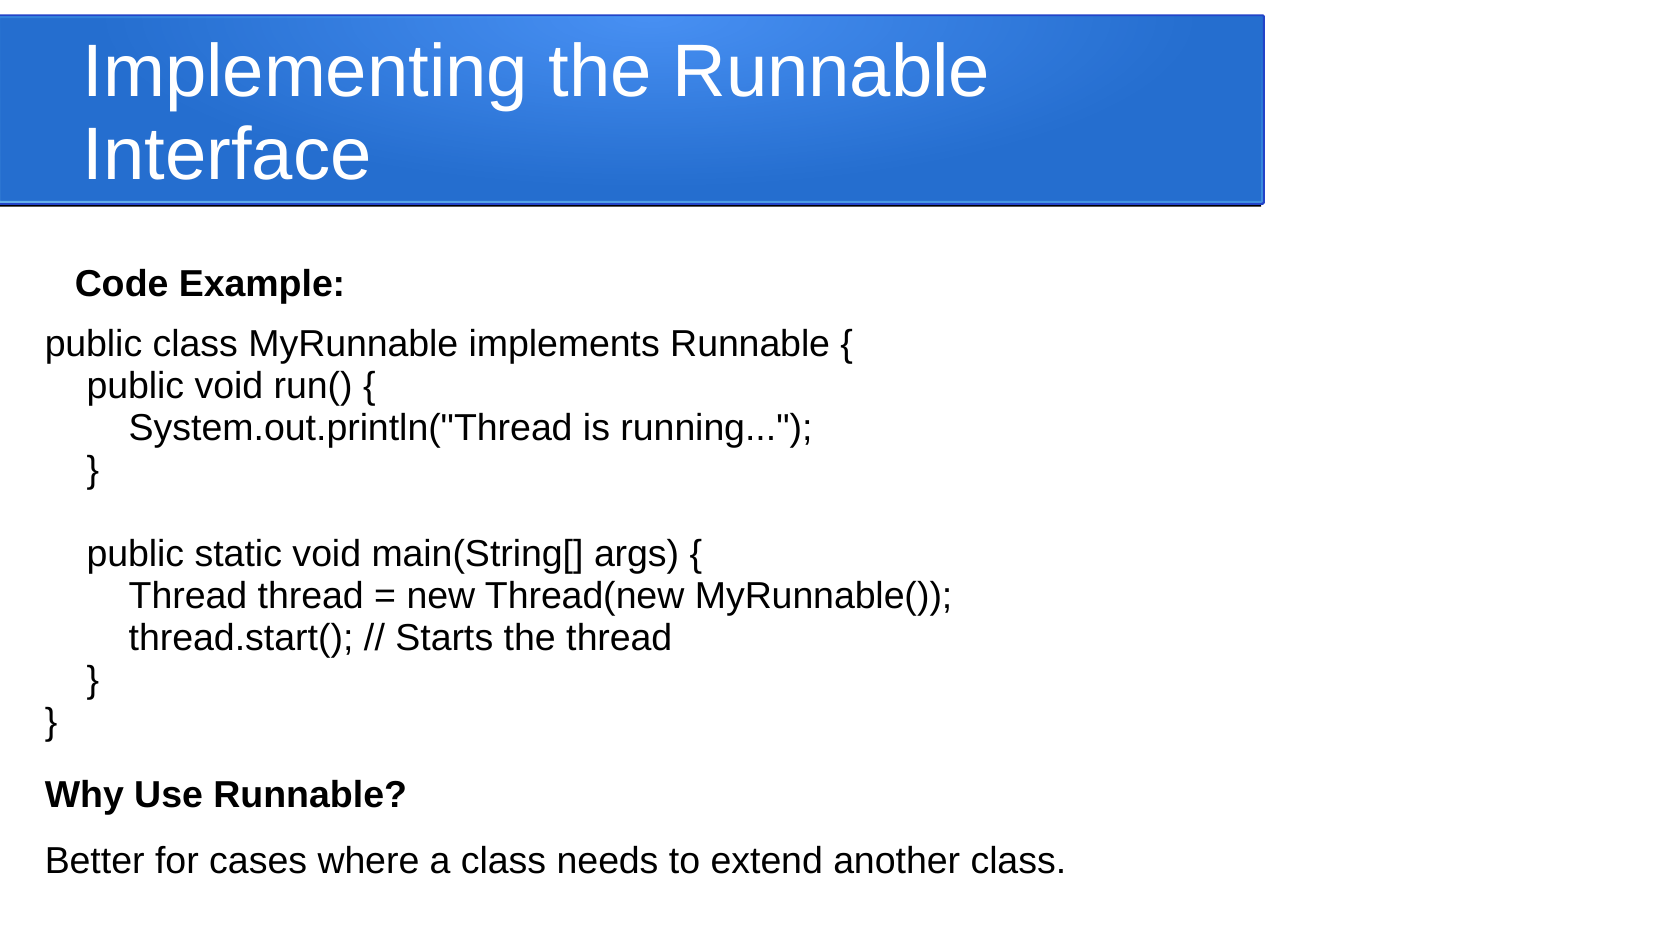

# Implementing the Runnable Interface
Code Example:
public class MyRunnable implements Runnable {
 public void run() {
 System.out.println("Thread is running...");
 }
 public static void main(String[] args) {
 Thread thread = new Thread(new MyRunnable());
 thread.start(); // Starts the thread
 }
}
Why Use Runnable?
Better for cases where a class needs to extend another class.